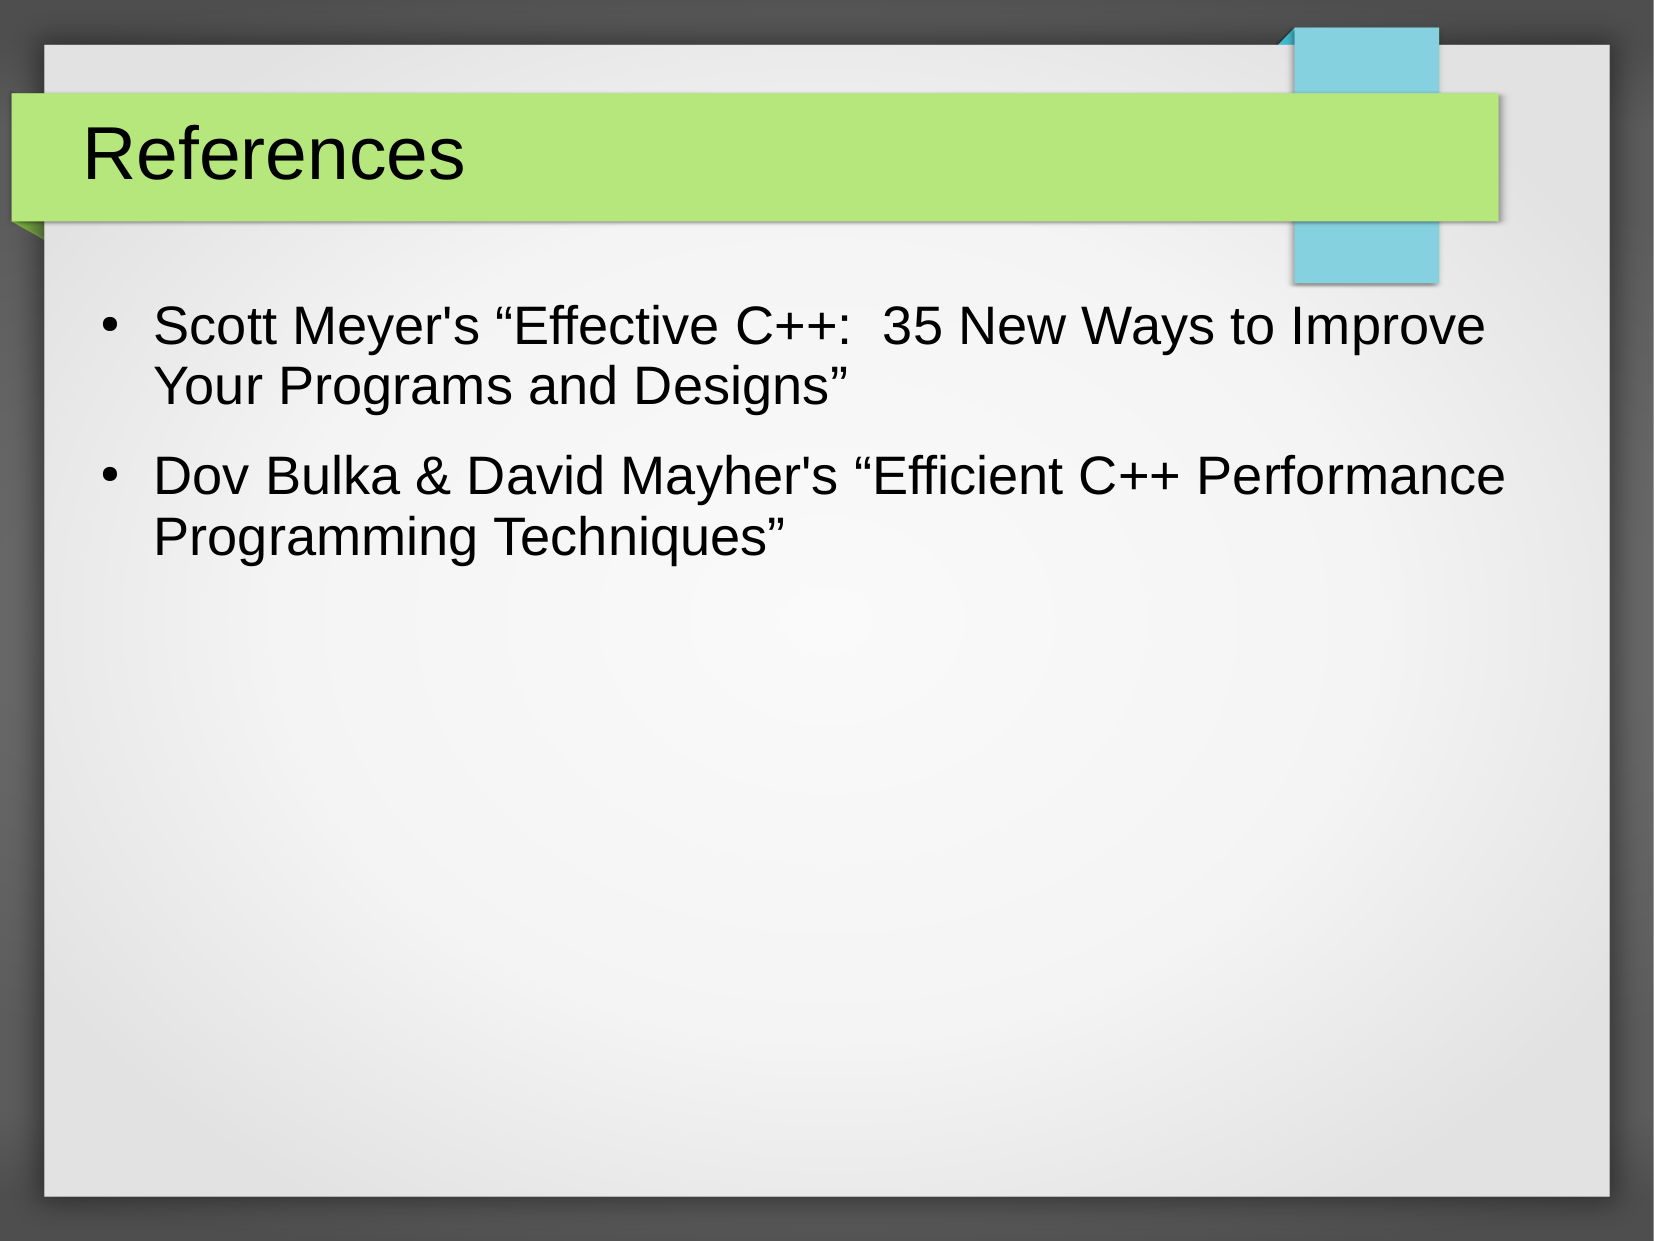

# References
Scott Meyer's “Effective C++: 35 New Ways to Improve Your Programs and Designs”
Dov Bulka & David Mayher's “Efficient C++ Performance Programming Techniques”